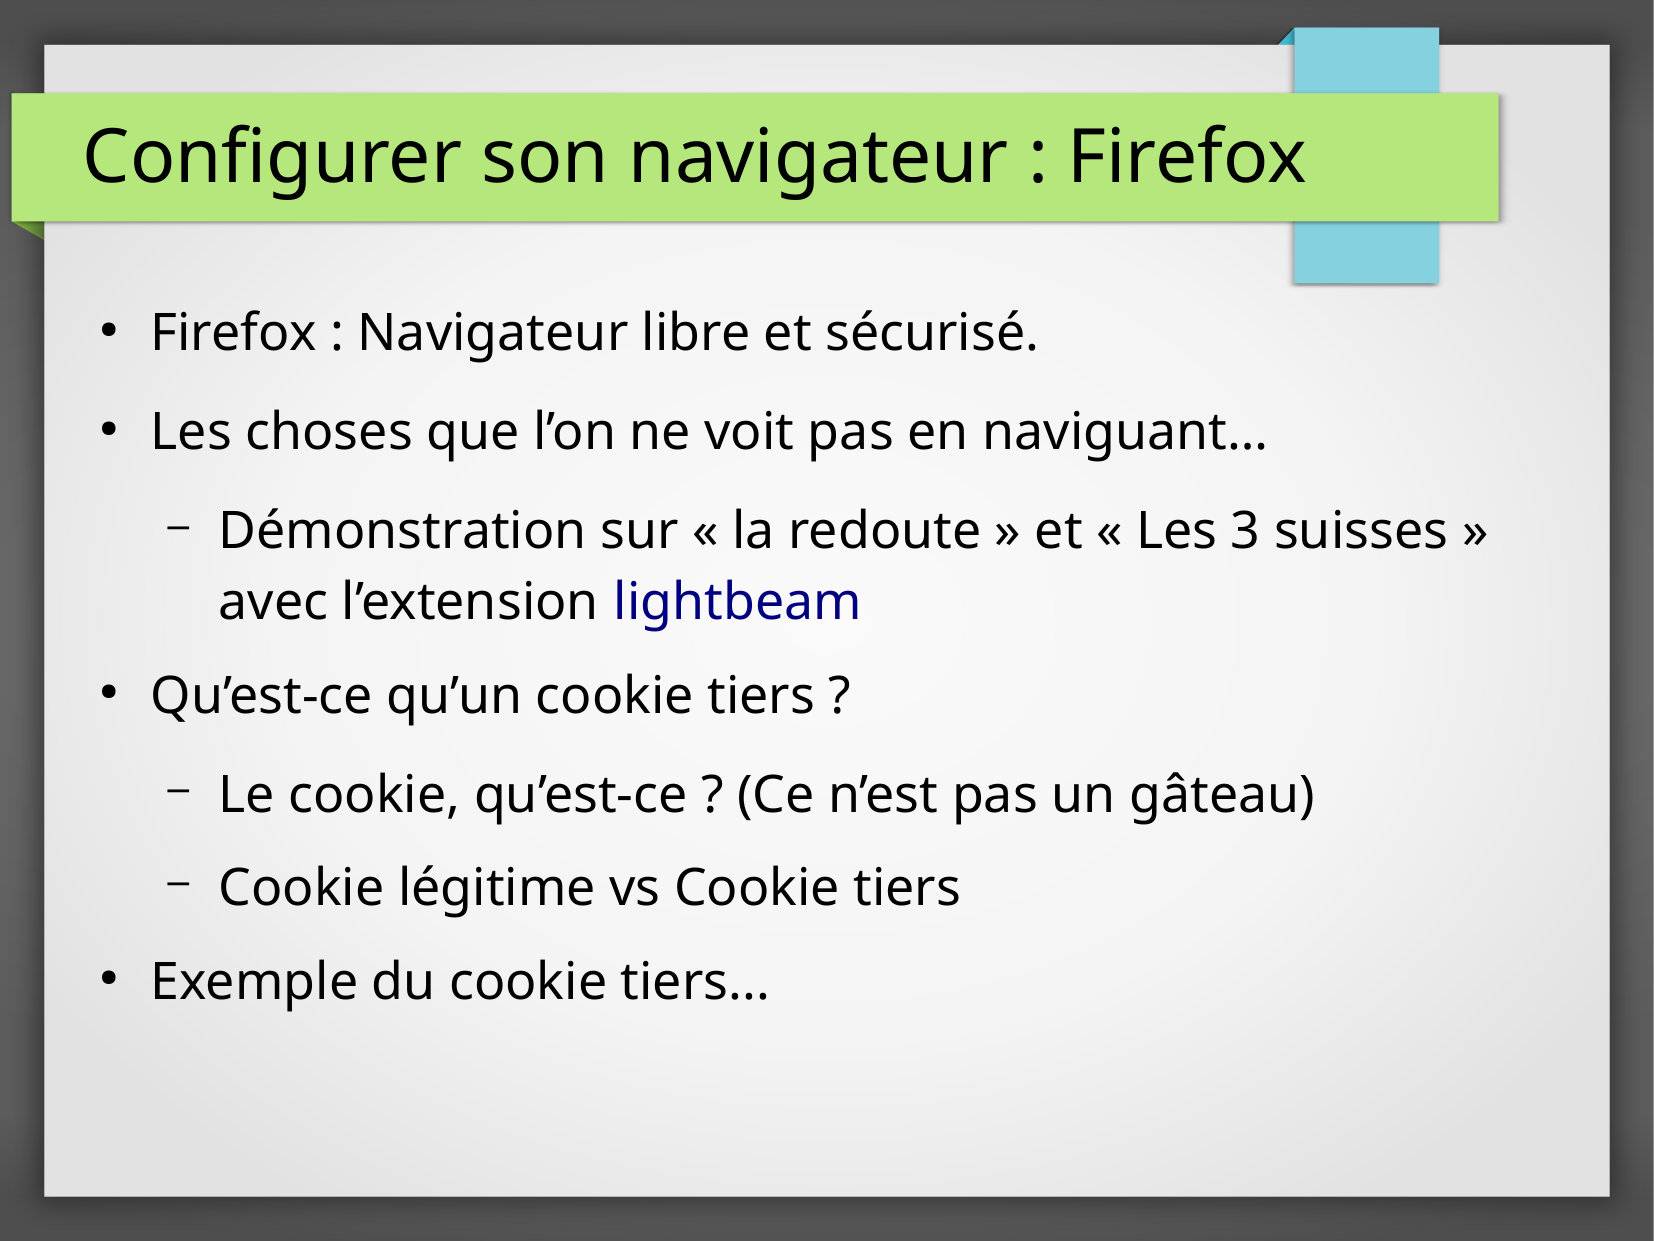

# Configurer son navigateur : Firefox
Firefox : Navigateur libre et sécurisé.
Les choses que l’on ne voit pas en naviguant…
Démonstration sur « la redoute » et « Les 3 suisses » avec l’extension lightbeam
Qu’est-ce qu’un cookie tiers ?
Le cookie, qu’est-ce ? (Ce n’est pas un gâteau)
Cookie légitime vs Cookie tiers
Exemple du cookie tiers...